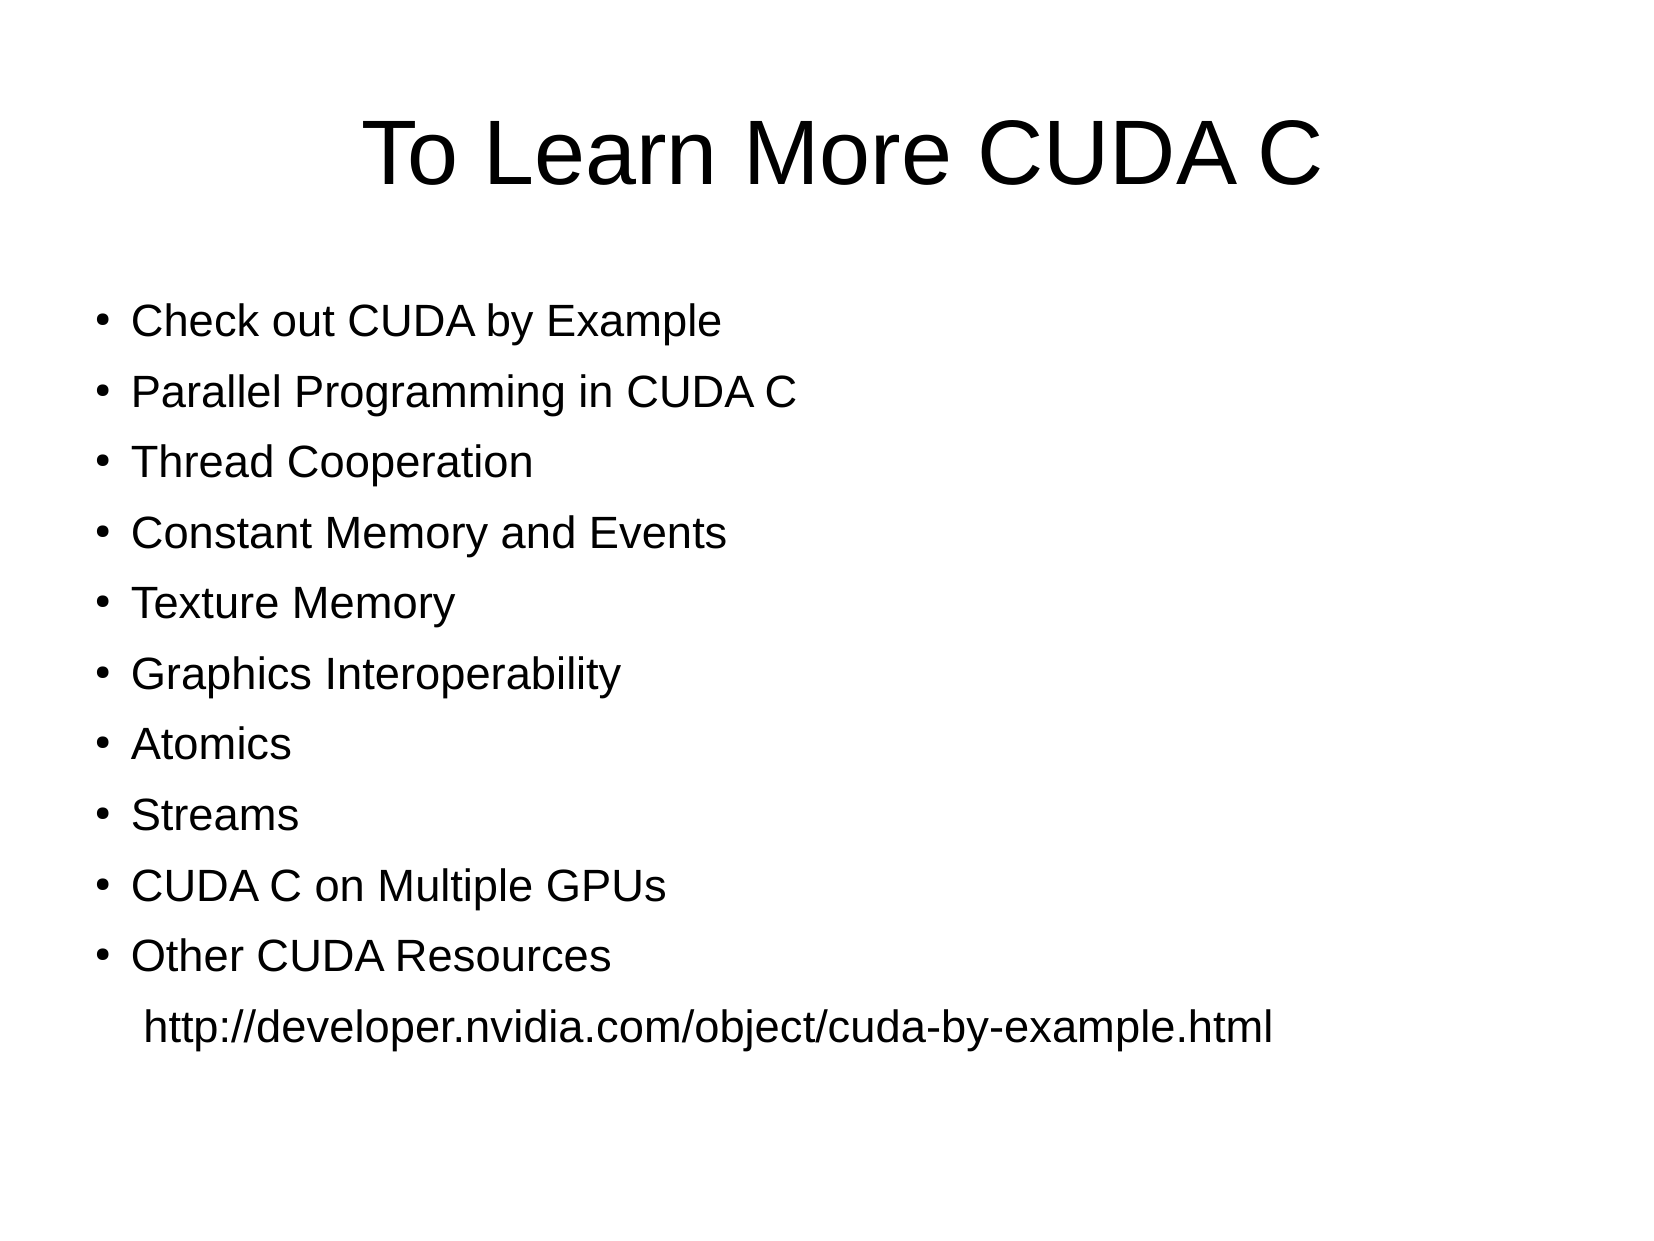

# To Learn More CUDA C
Check out CUDA by Example
Parallel Programming in CUDA C
Thread Cooperation
Constant Memory and Events
Texture Memory
Graphics Interoperability
Atomics
Streams
CUDA C on Multiple GPUs
Other CUDA Resources
 http://developer.nvidia.com/object/cuda-by-example.html